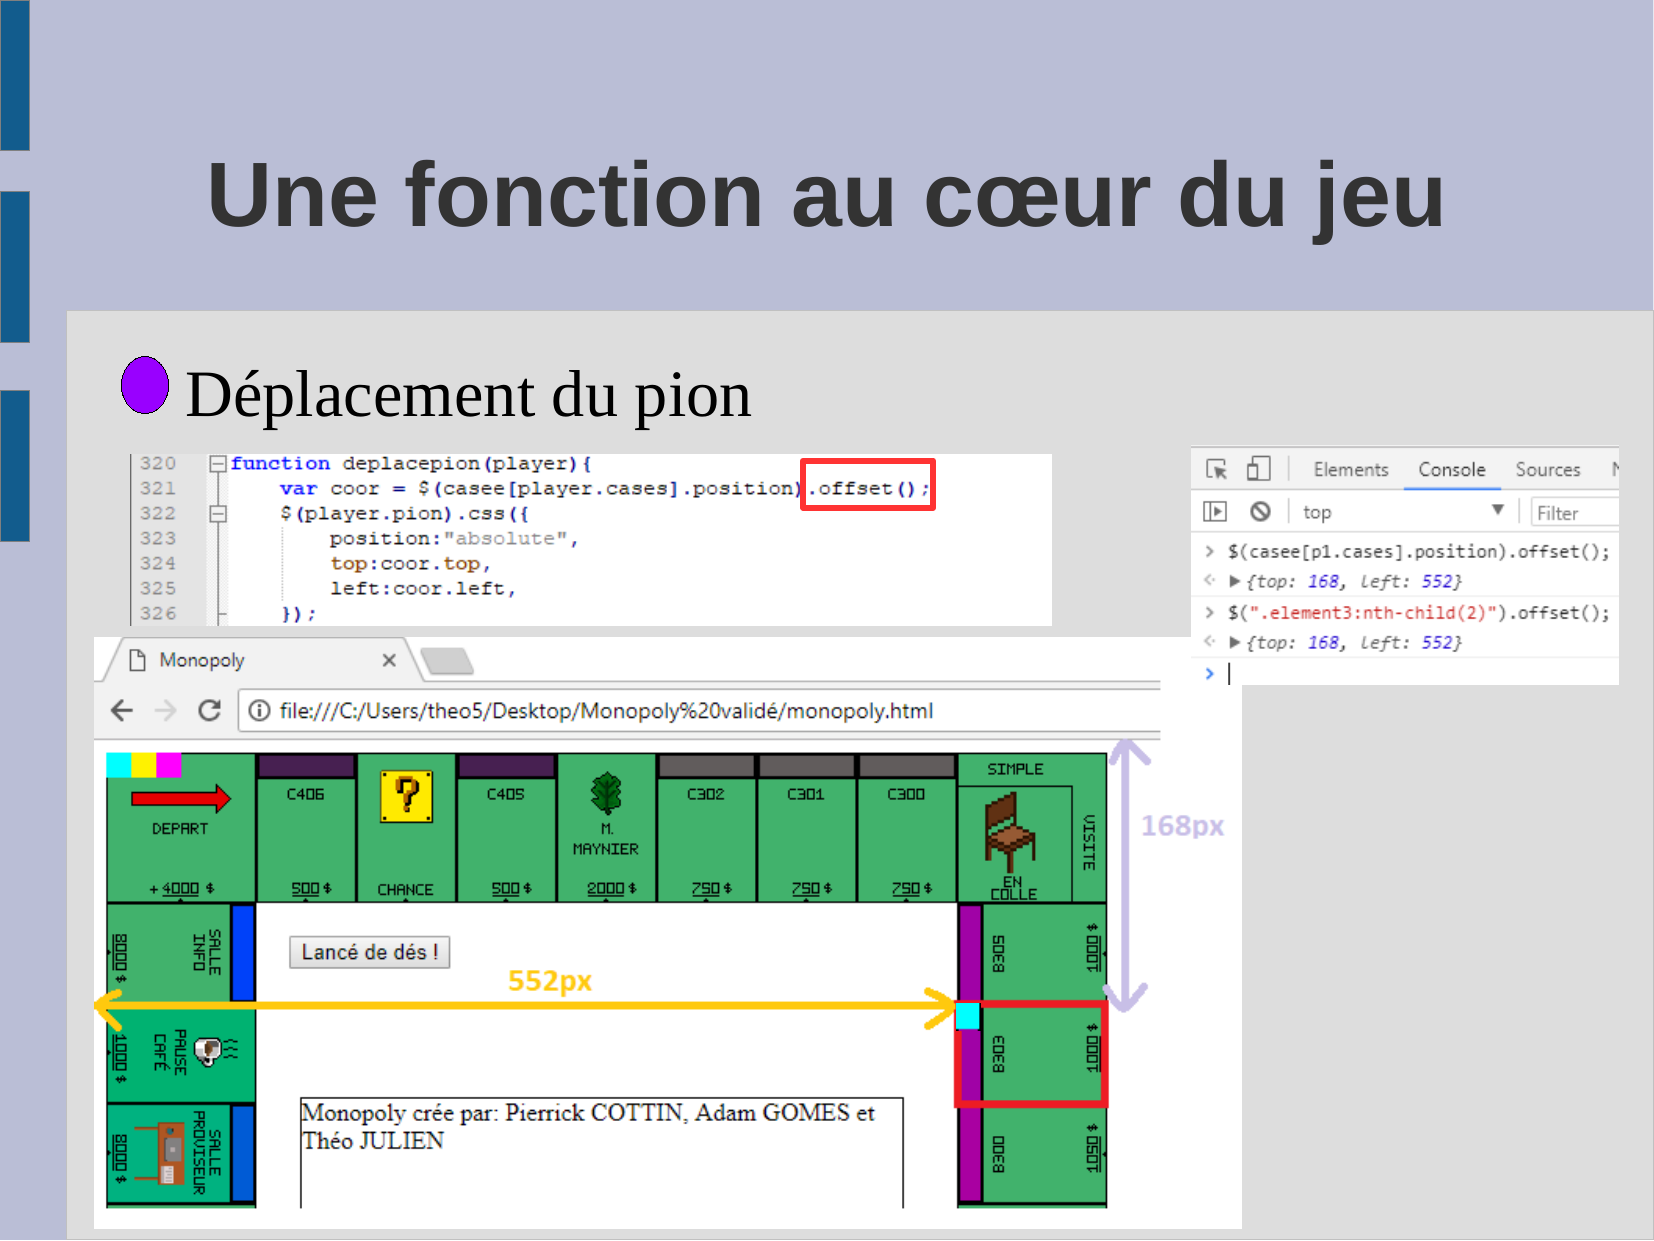

# Une fonction au cœur du jeu
Déplacement du pion